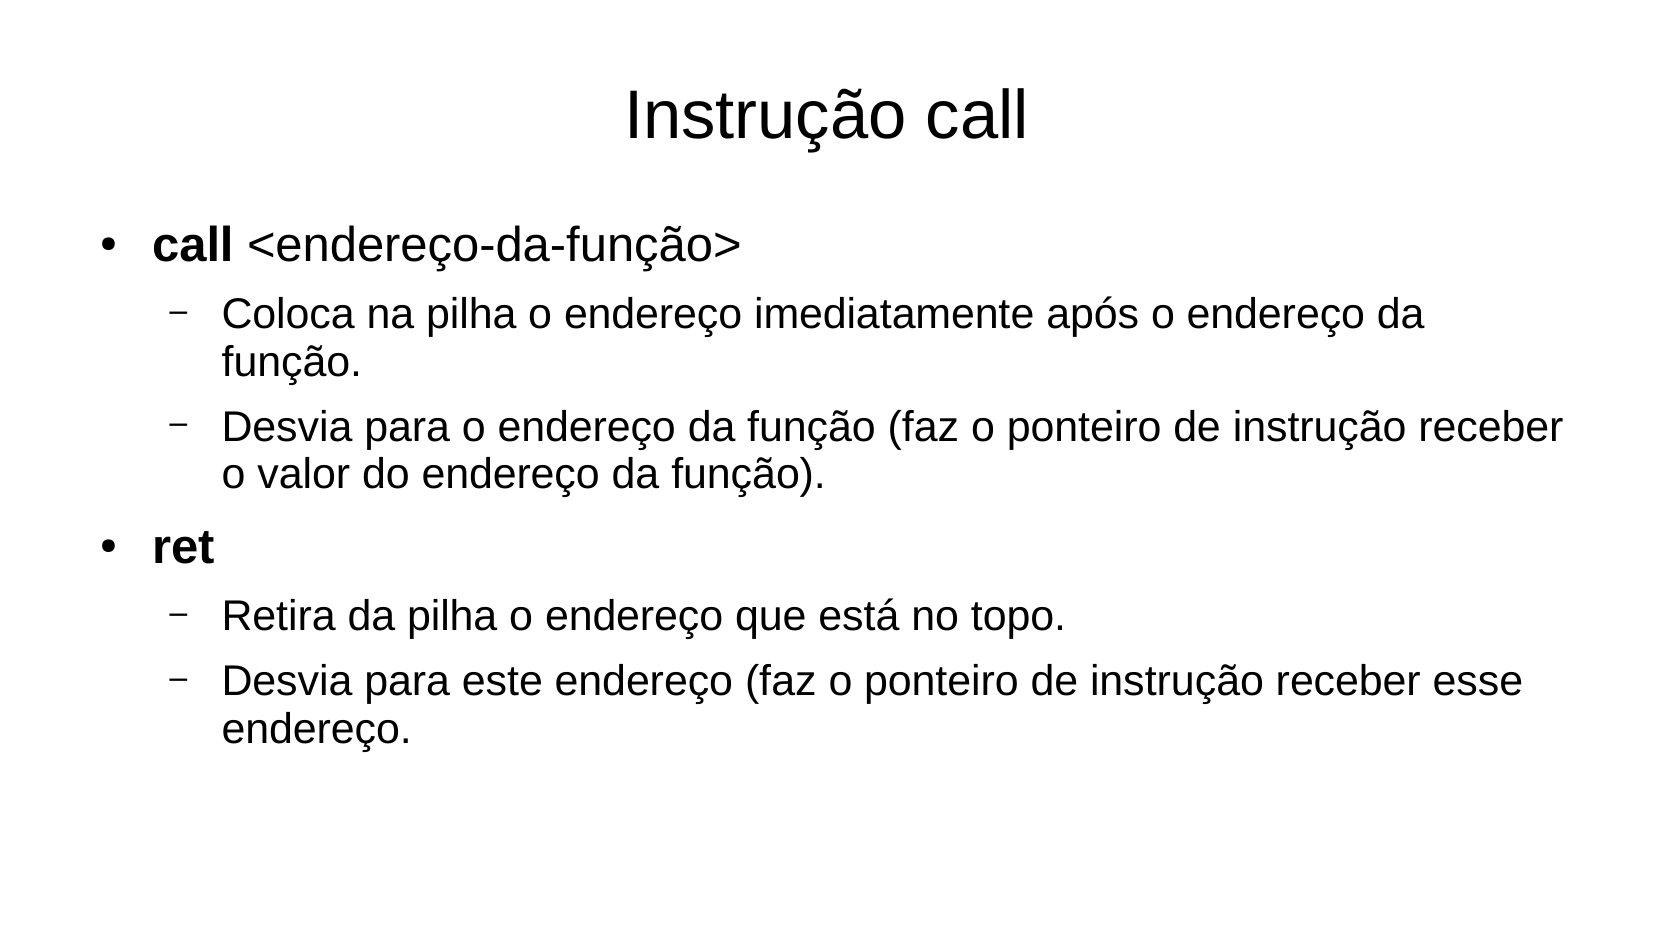

# Instrução call
call <endereço-da-função>
Coloca na pilha o endereço imediatamente após o endereço da função.
Desvia para o endereço da função (faz o ponteiro de instrução receber o valor do endereço da função).
ret
Retira da pilha o endereço que está no topo.
Desvia para este endereço (faz o ponteiro de instrução receber esse endereço.